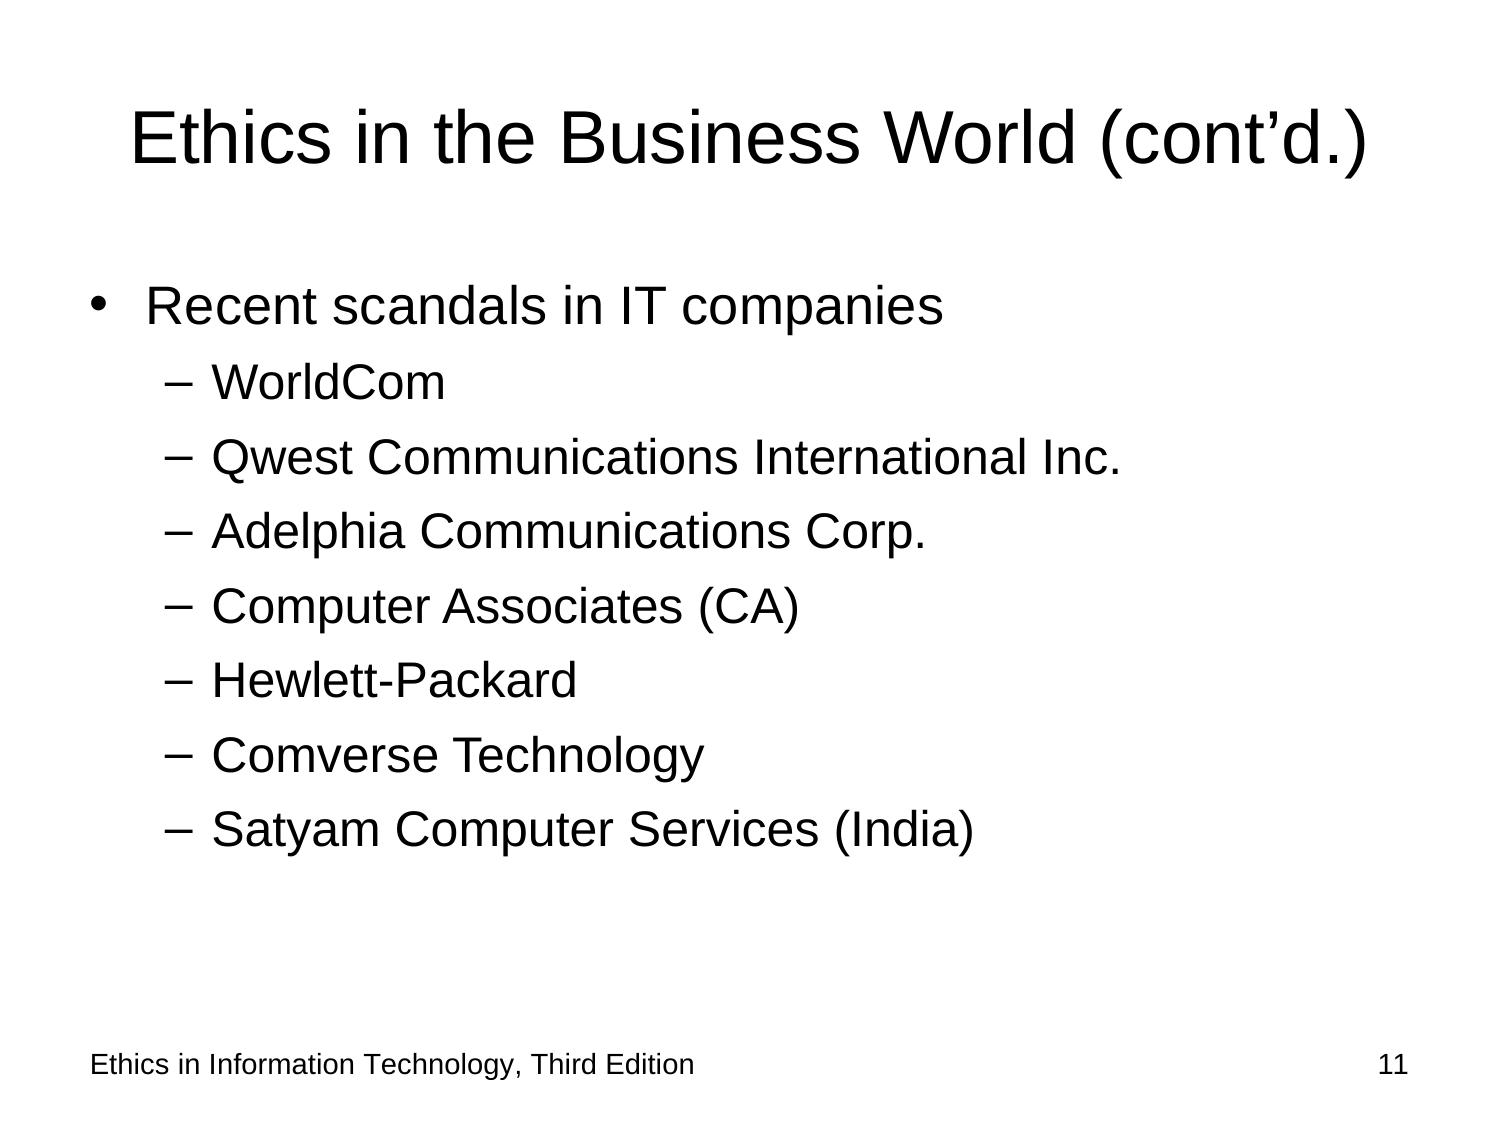

# Ethics in the Business World (cont’d.)
Recent scandals in IT companies
WorldCom
Qwest Communications International Inc.
Adelphia Communications Corp.
Computer Associates (CA)
Hewlett-Packard
Comverse Technology
Satyam Computer Services (India)
Ethics in Information Technology, Third Edition